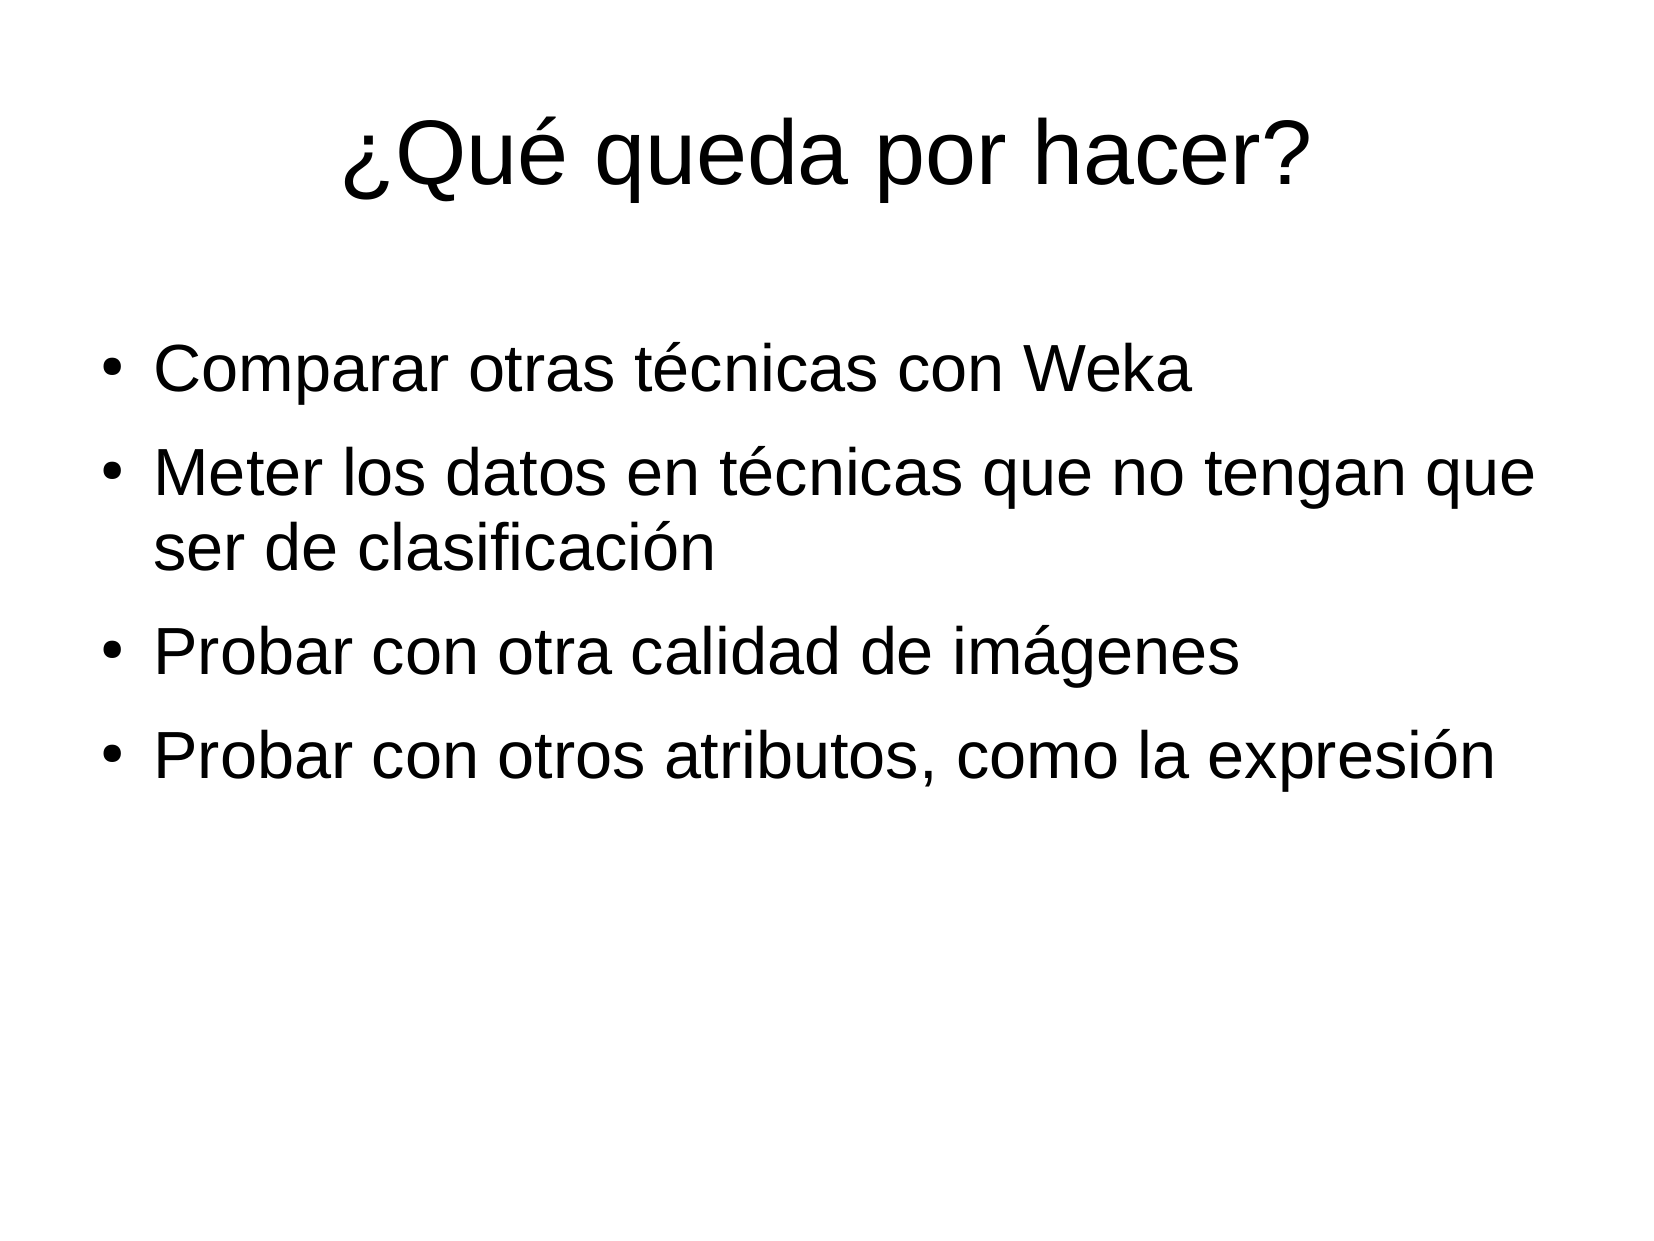

# ¿Qué queda por hacer?
Comparar otras técnicas con Weka
Meter los datos en técnicas que no tengan que ser de clasificación
Probar con otra calidad de imágenes
Probar con otros atributos, como la expresión